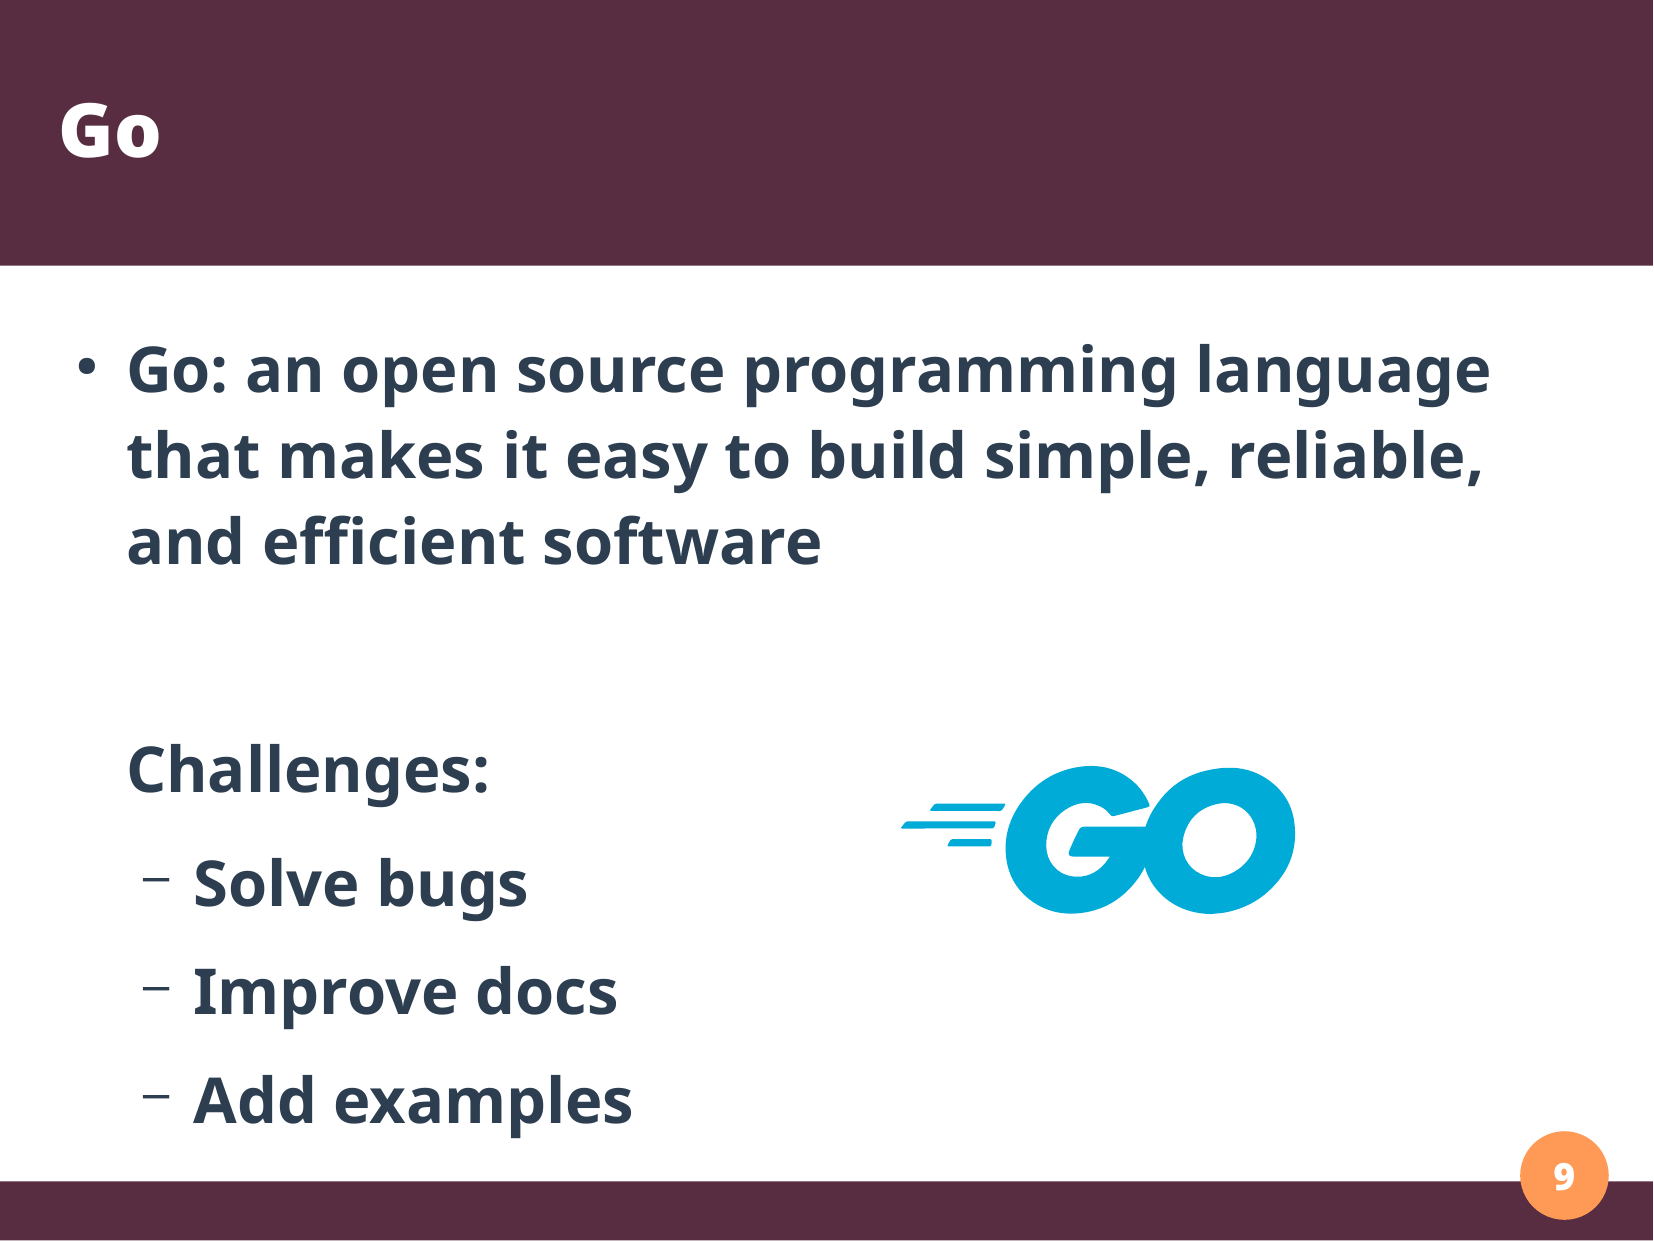

# Go
Go: an open source programming language that makes it easy to build simple, reliable, and efficient software
Challenges:
Solve bugs
Improve docs
Add examples
9